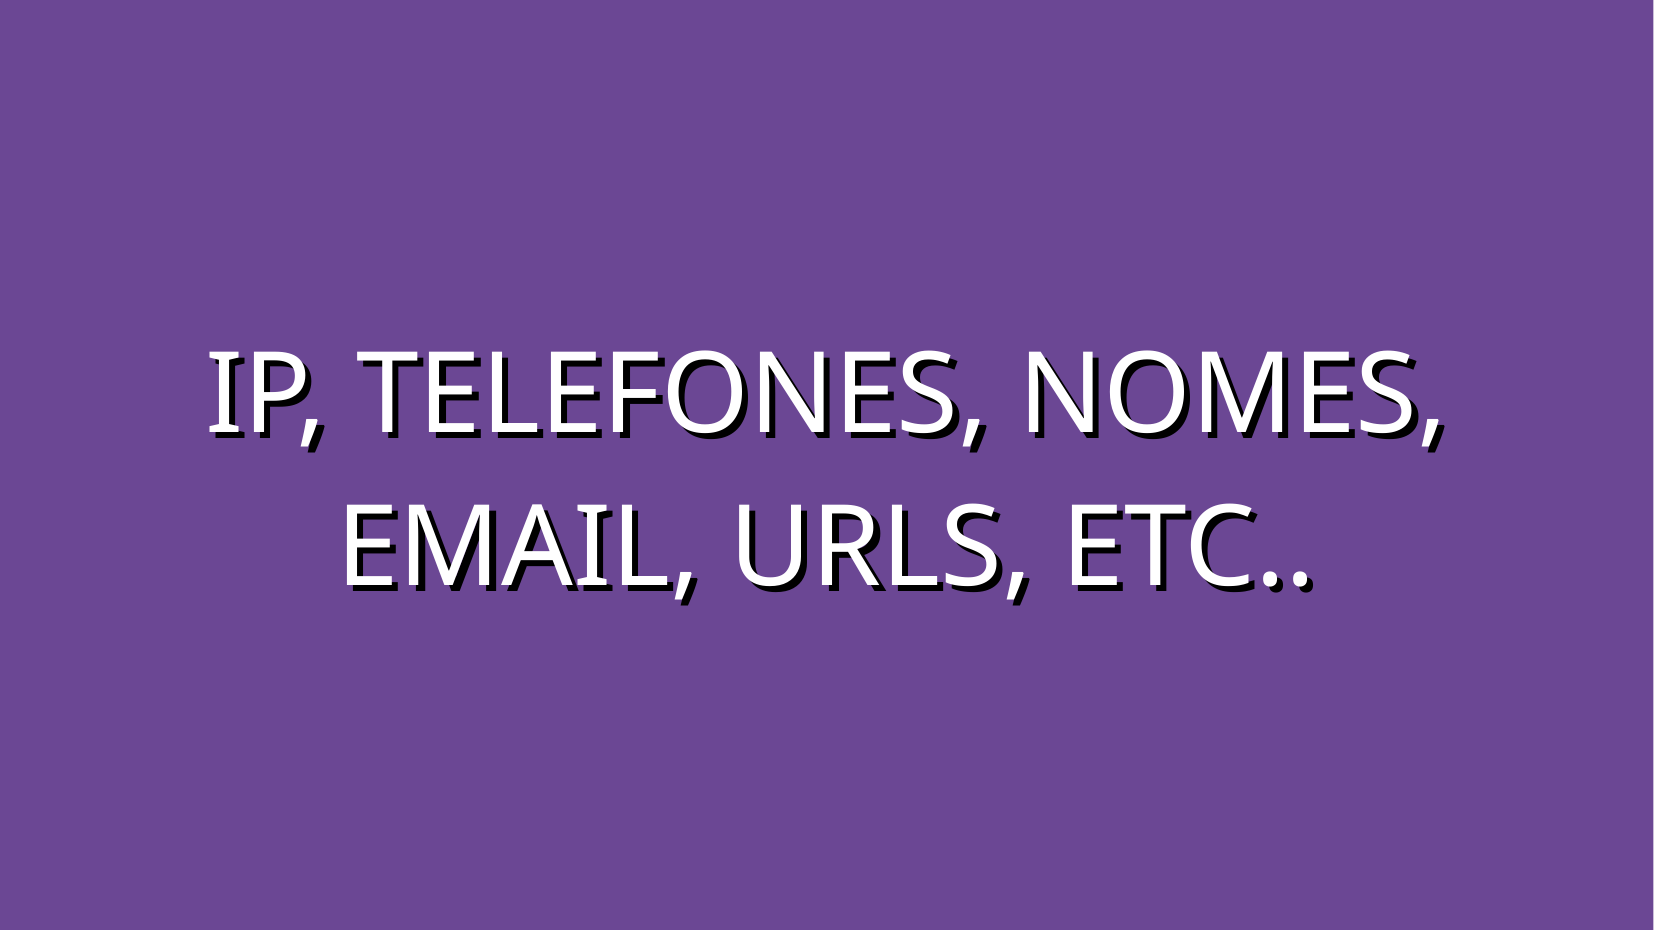

# IP, TELEFONES, NOMES, EMAIL, URLS, ETC..